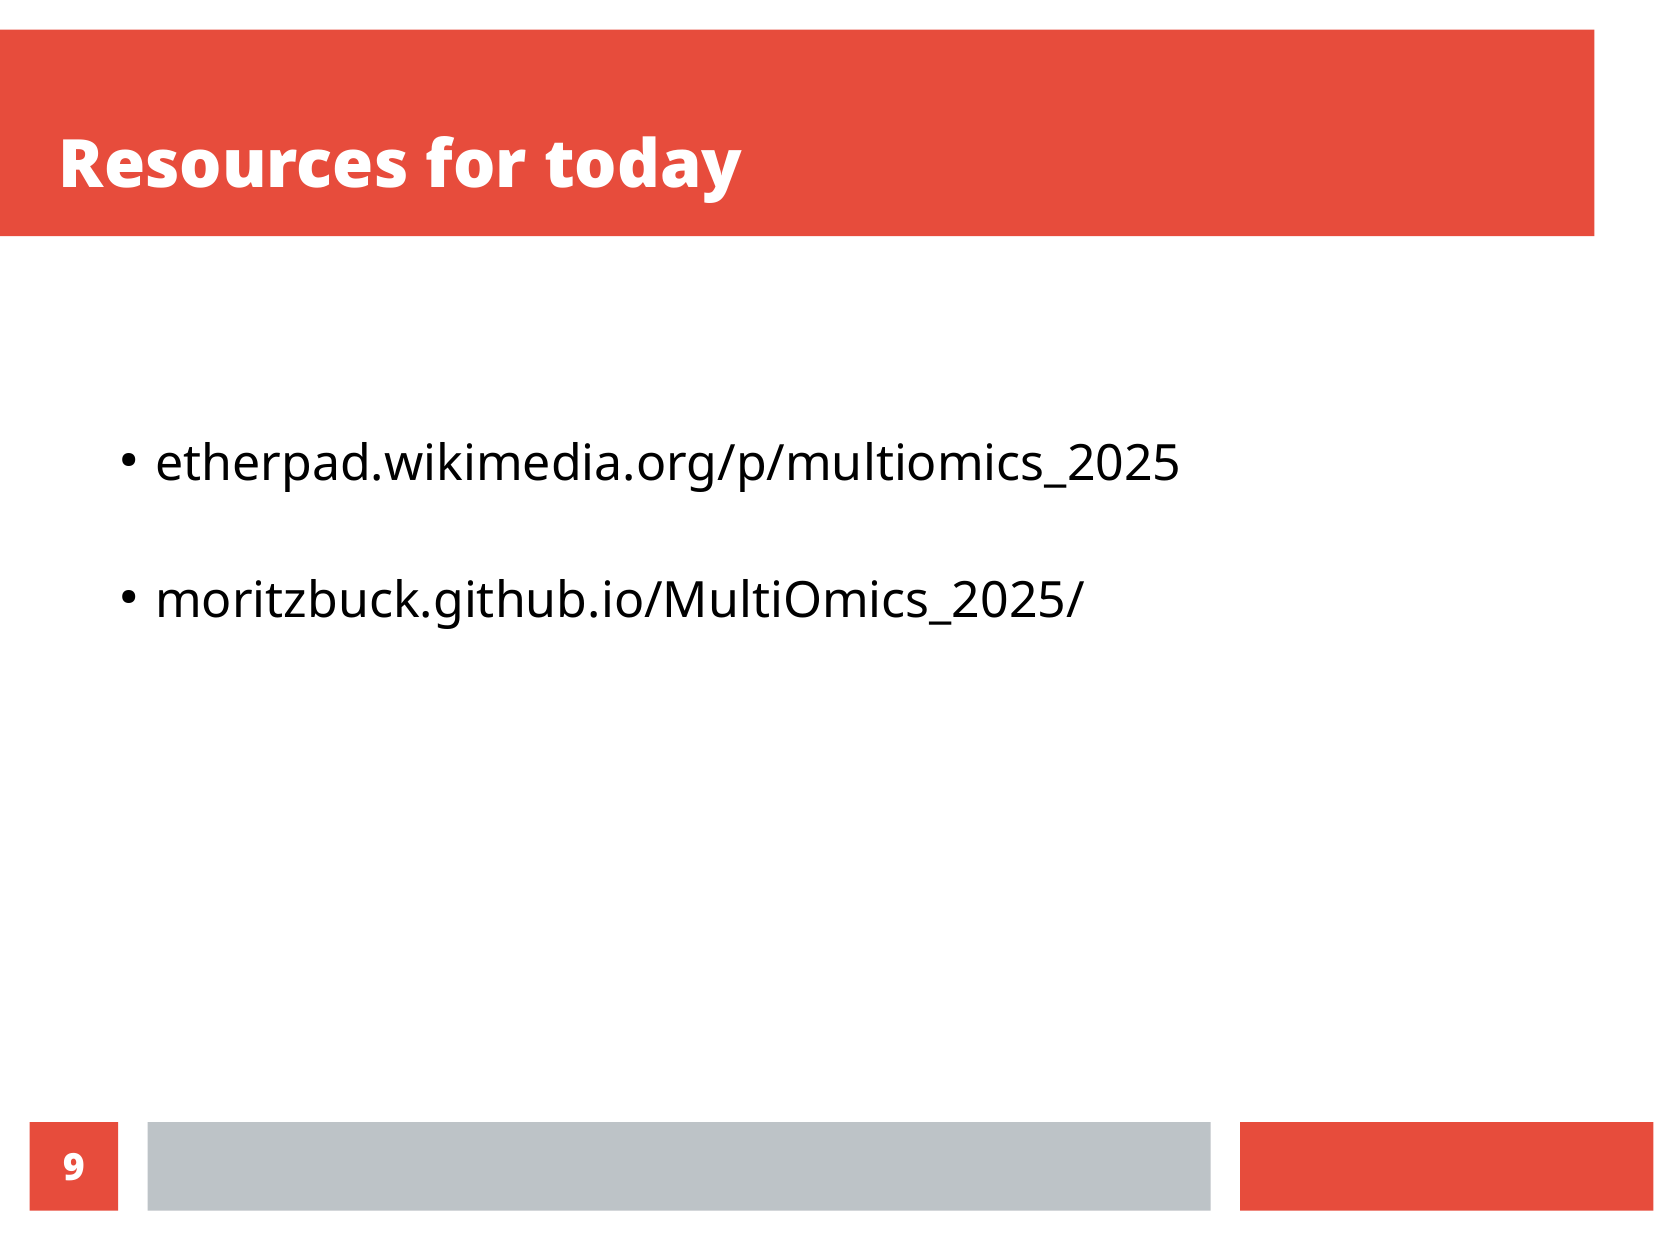

# Resources for today
etherpad.wikimedia.org/p/multiomics_2025
moritzbuck.github.io/MultiOmics_2025/
9